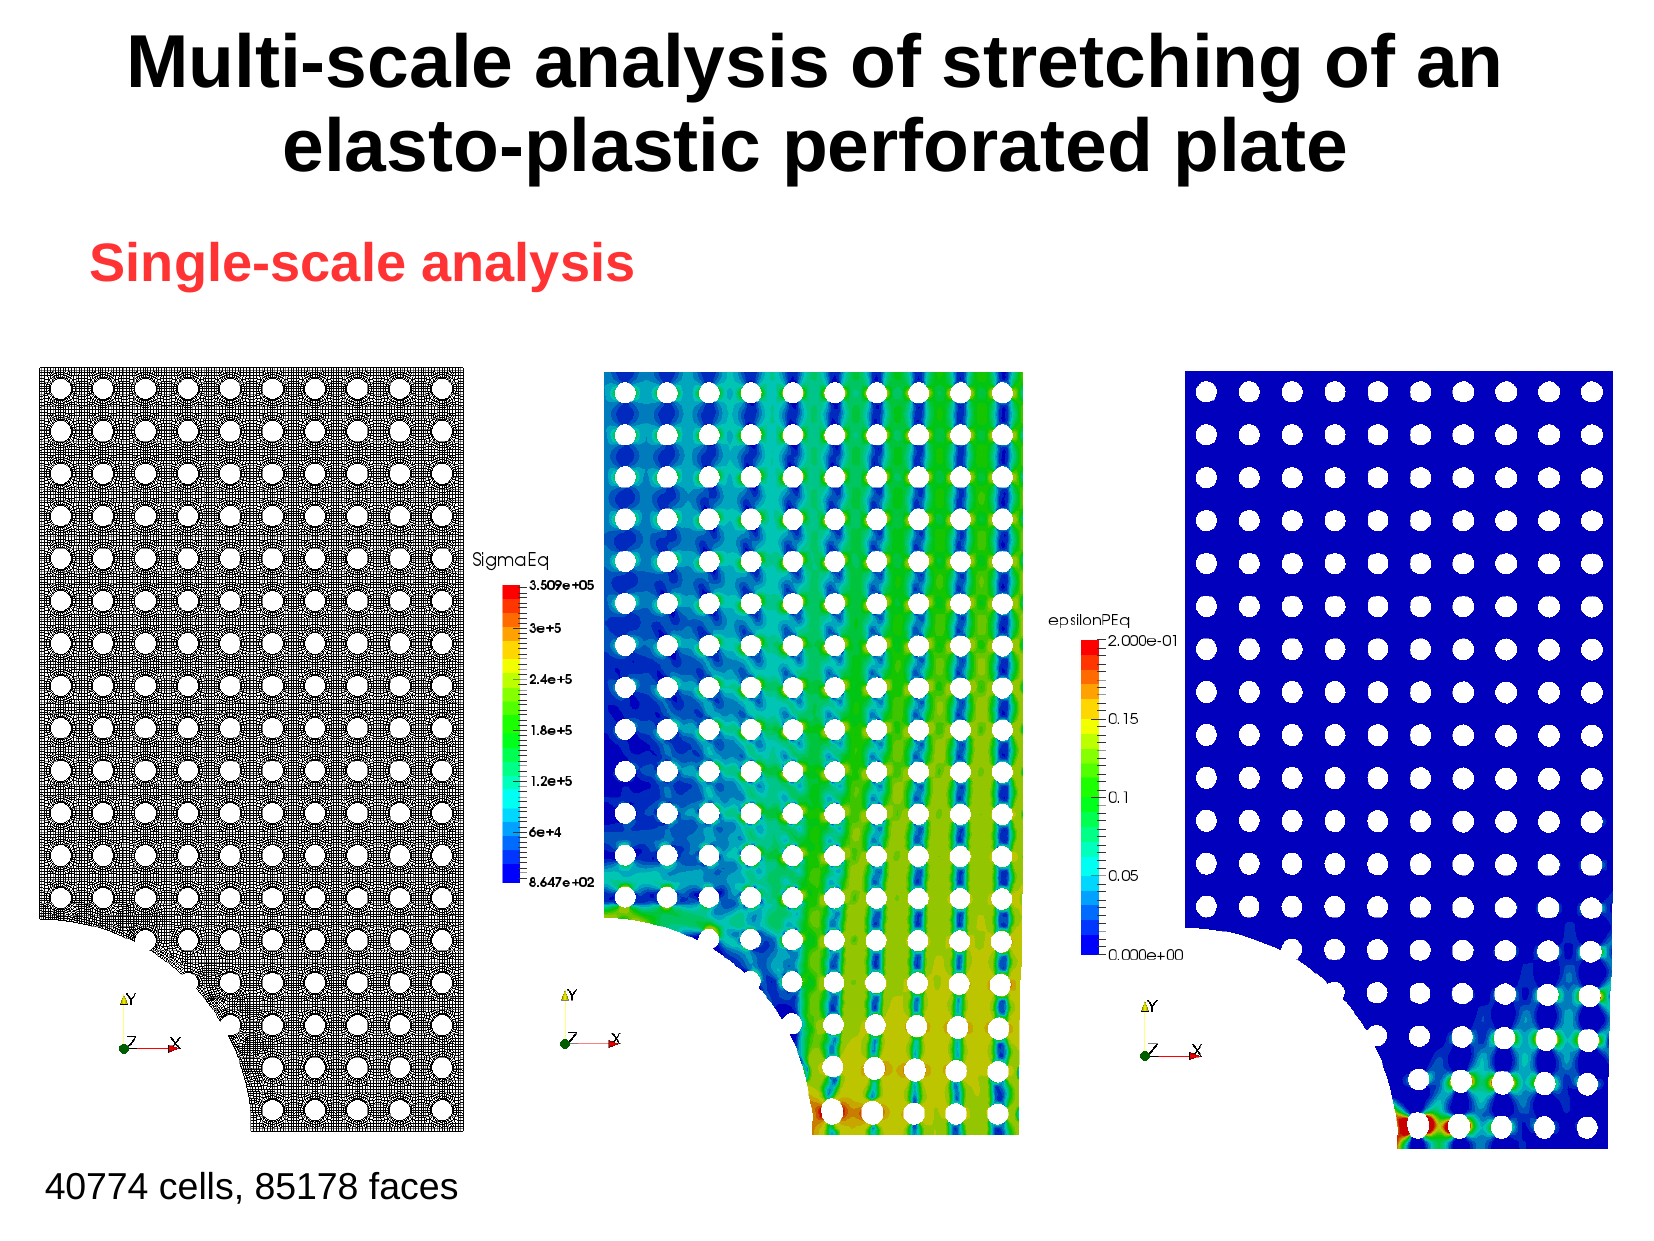

# Multi-scale analysis of stretching of an elasto-plastic perforated plate
Single-scale analysis
40774 cells, 85178 faces